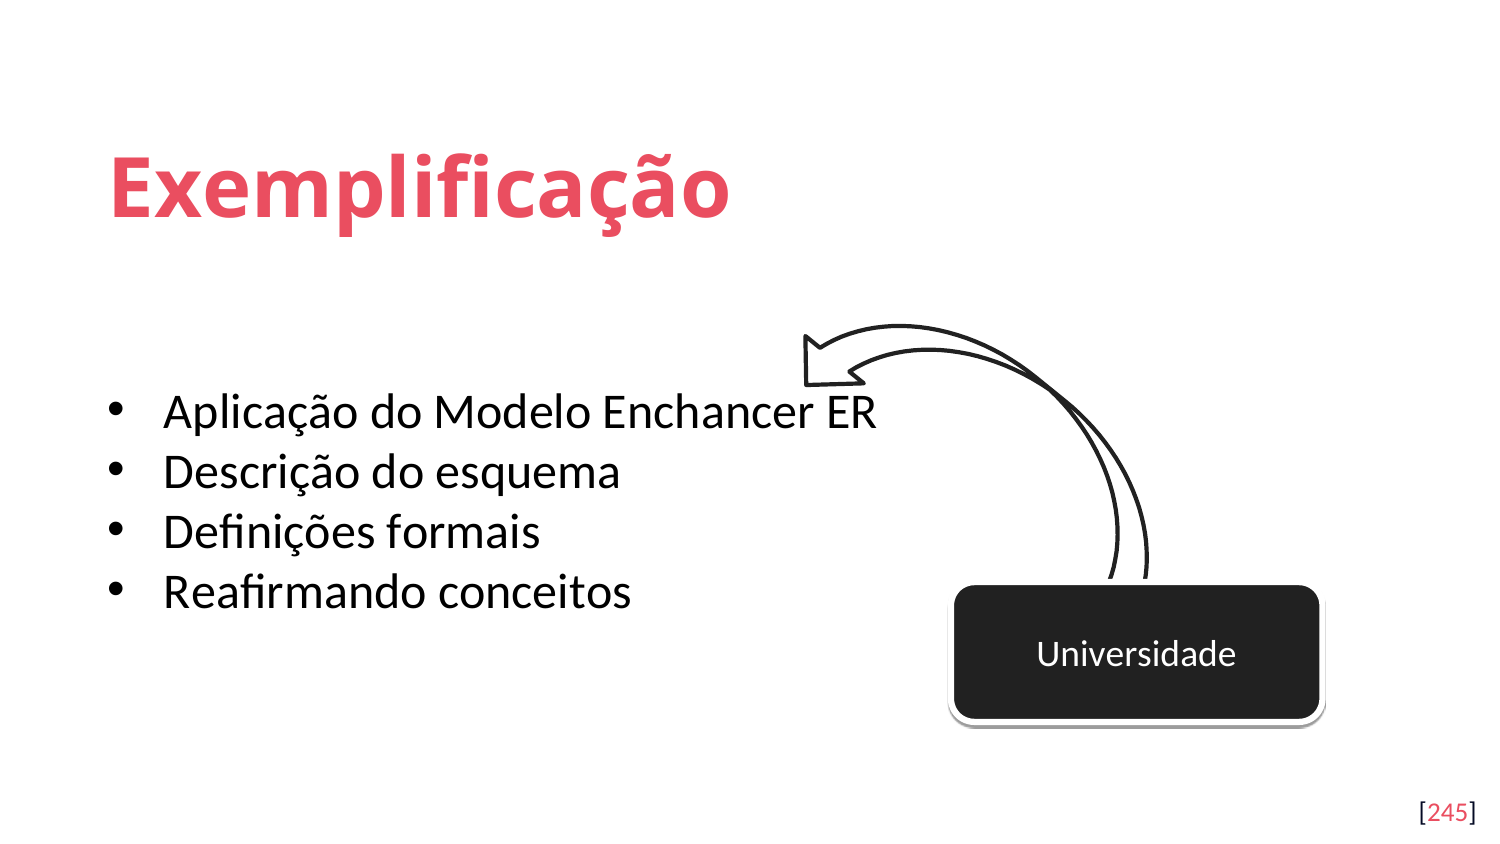

Exemplificação
Aplicação do Modelo Enchancer ER
Descrição do esquema
Definições formais
Reafirmando conceitos
Universidade